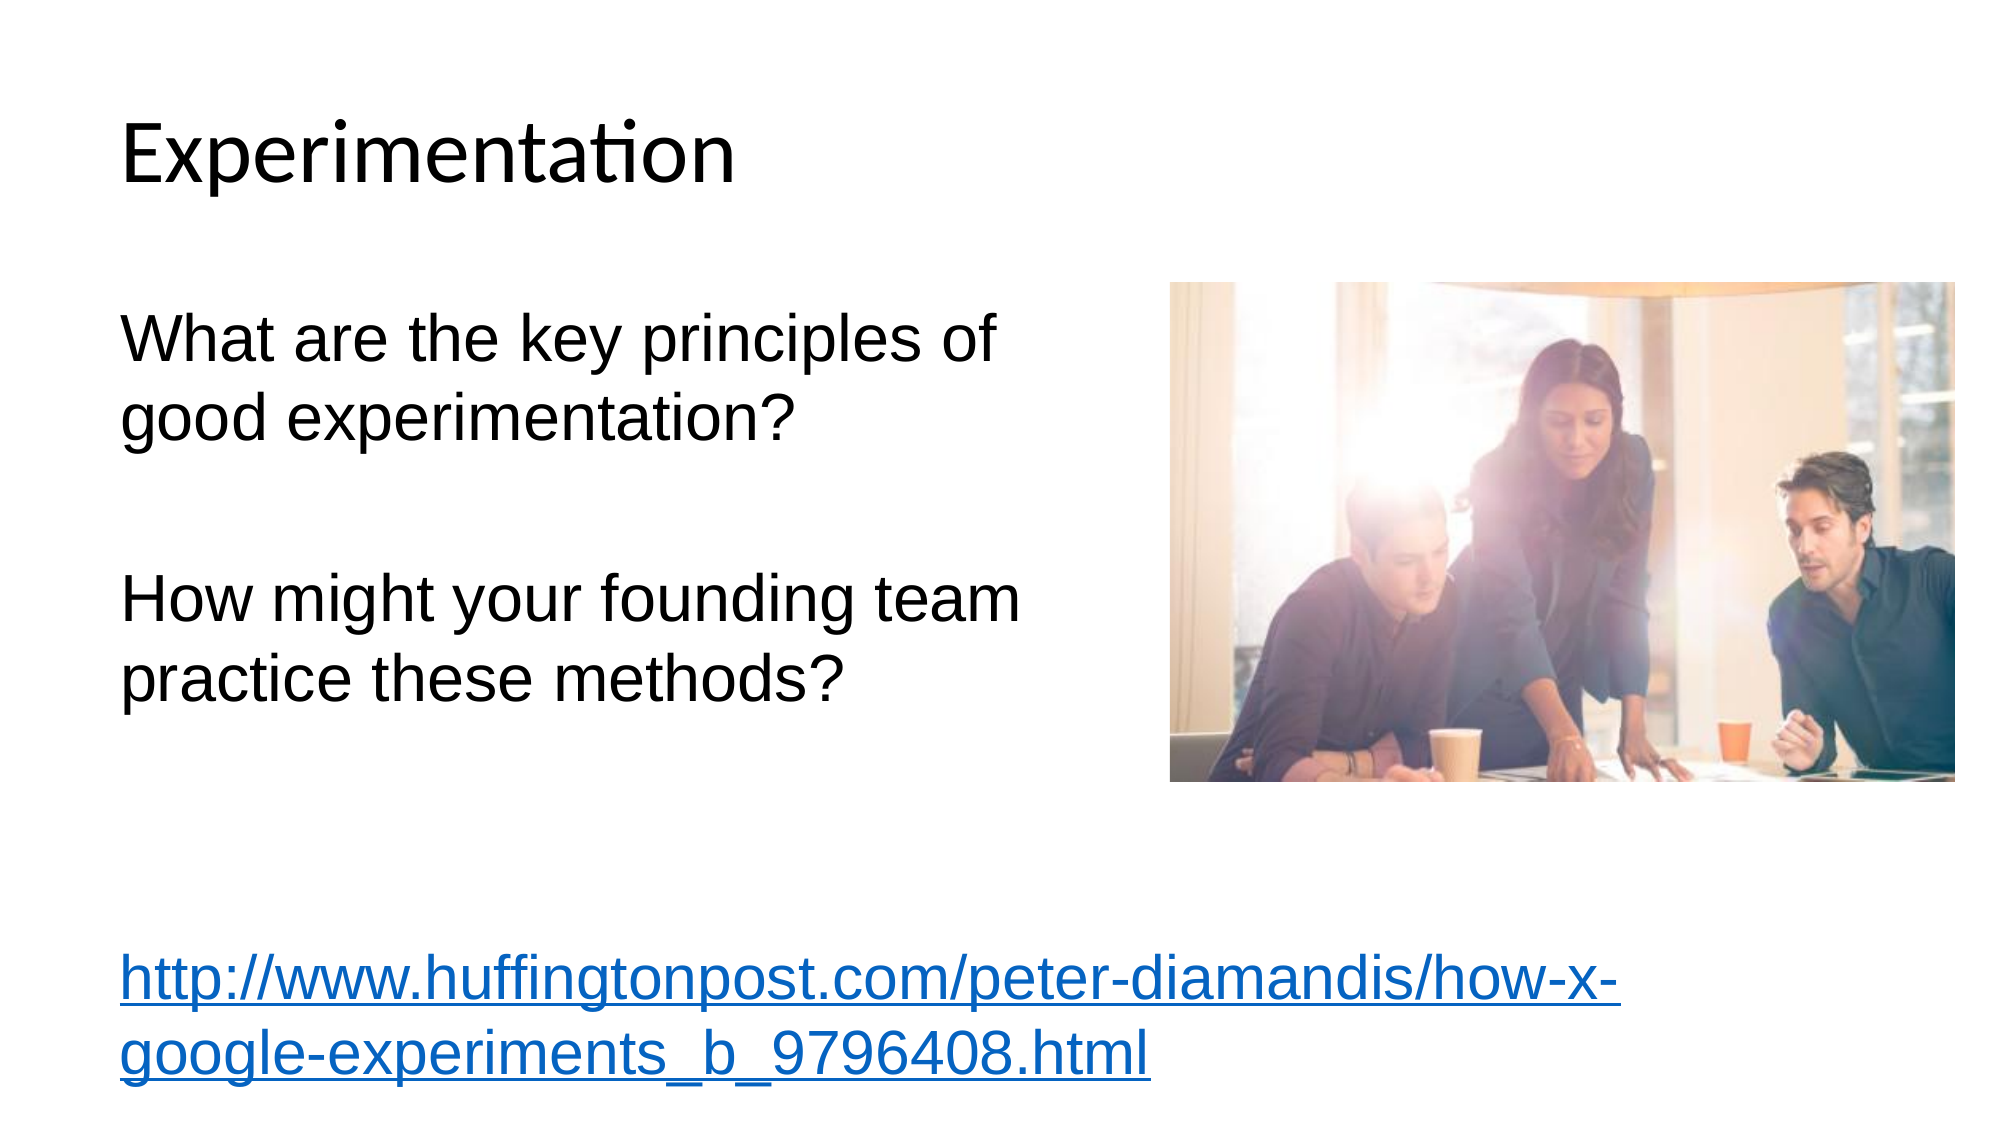

# Experimentation
What are the key principles of good experimentation?
How might your founding team practice these methods?
http://www.huffingtonpost.com/peter-diamandis/how-x-google-experiments_b_9796408.html